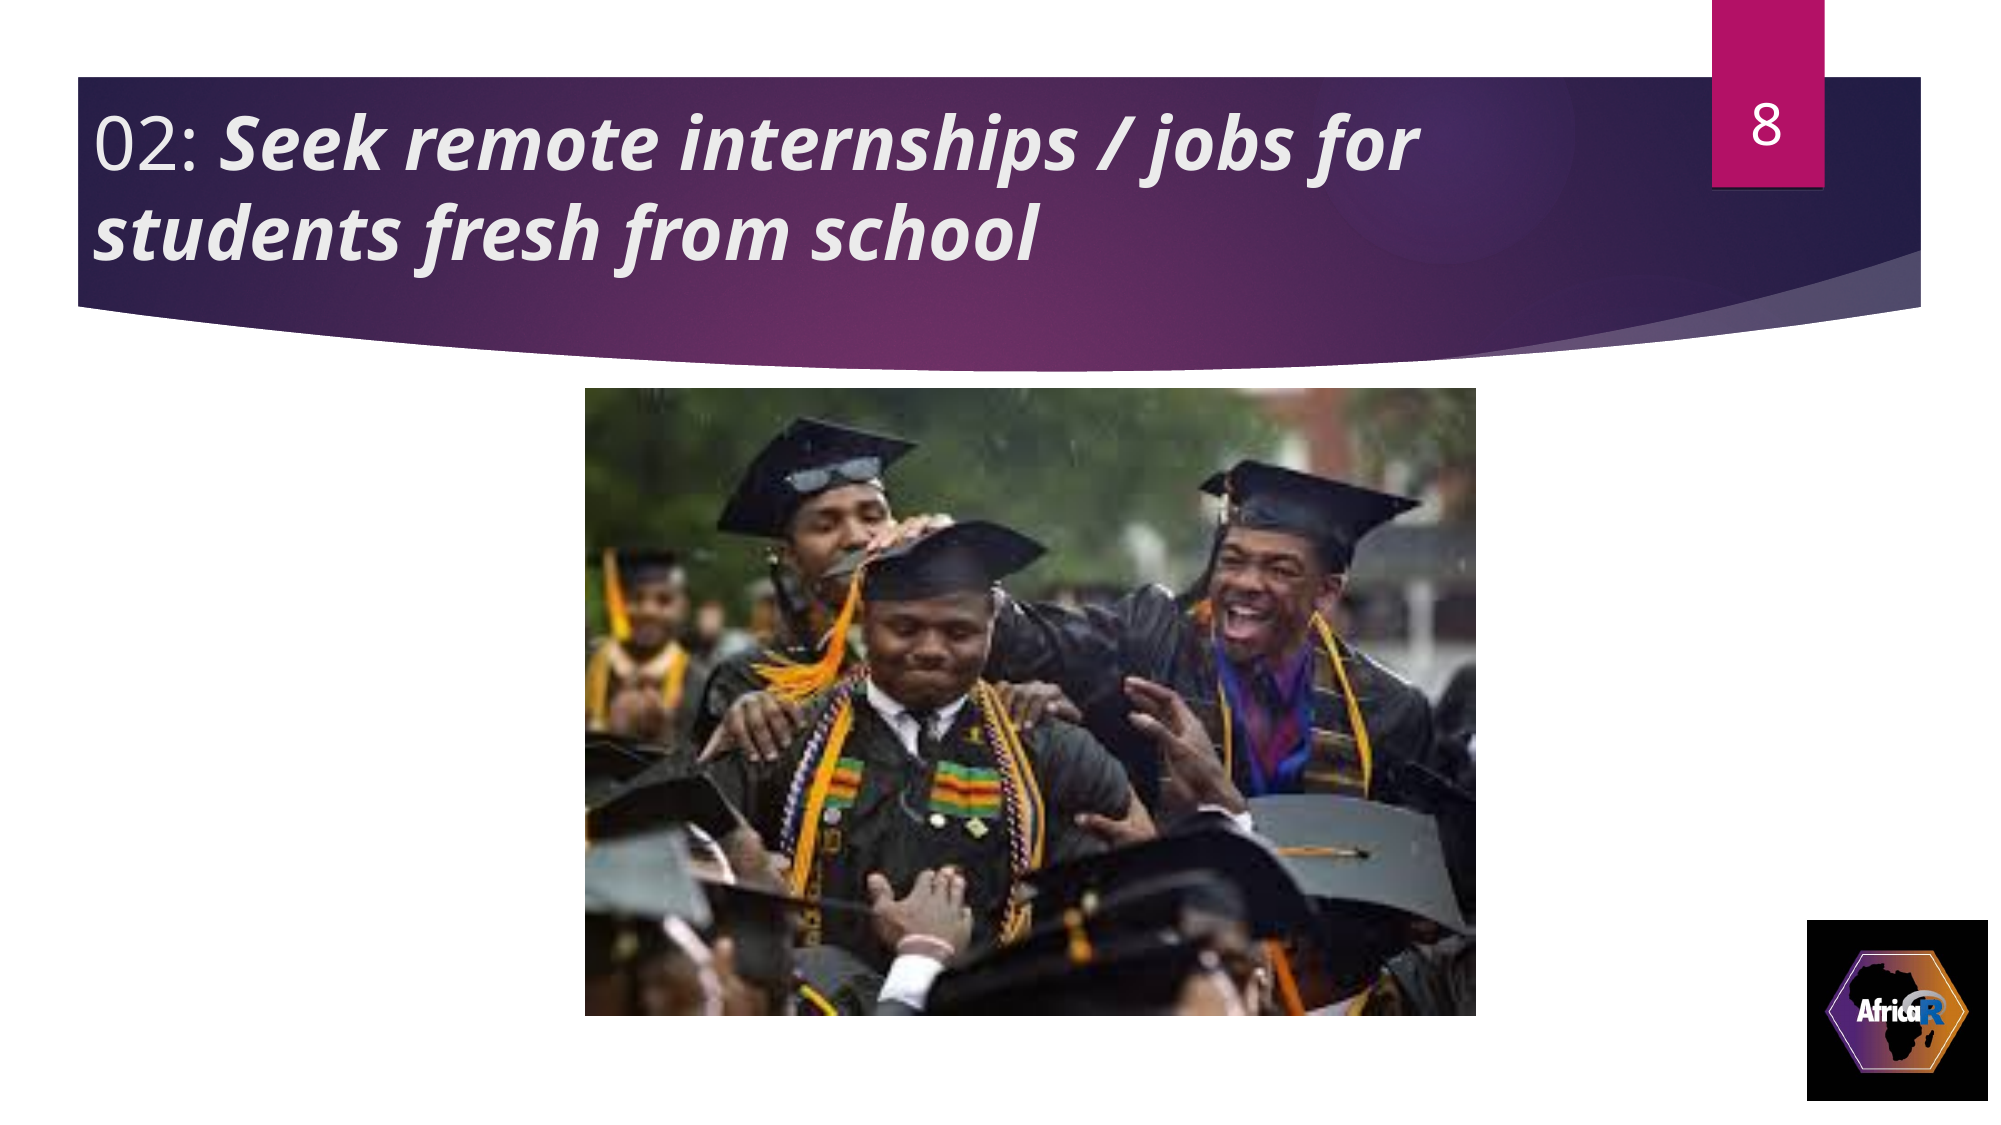

8
# 02: Seek remote internships / jobs for students fresh from school
@AfricaRUsers